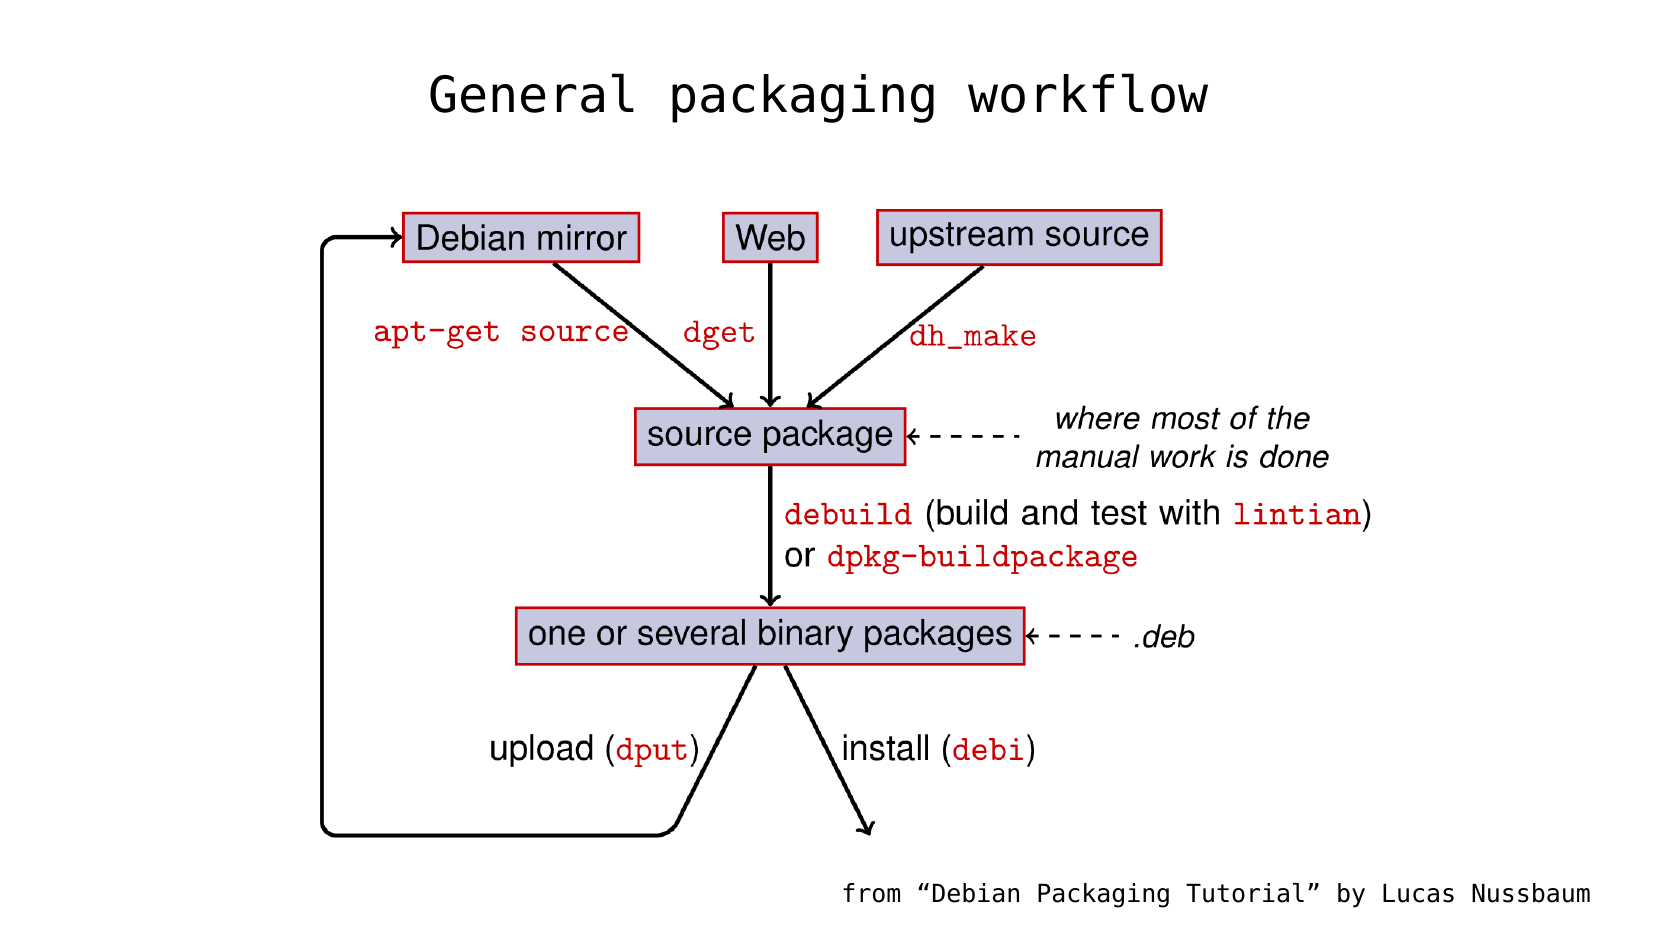

General packaging workflow
from “Debian Packaging Tutorial” by Lucas Nussbaum